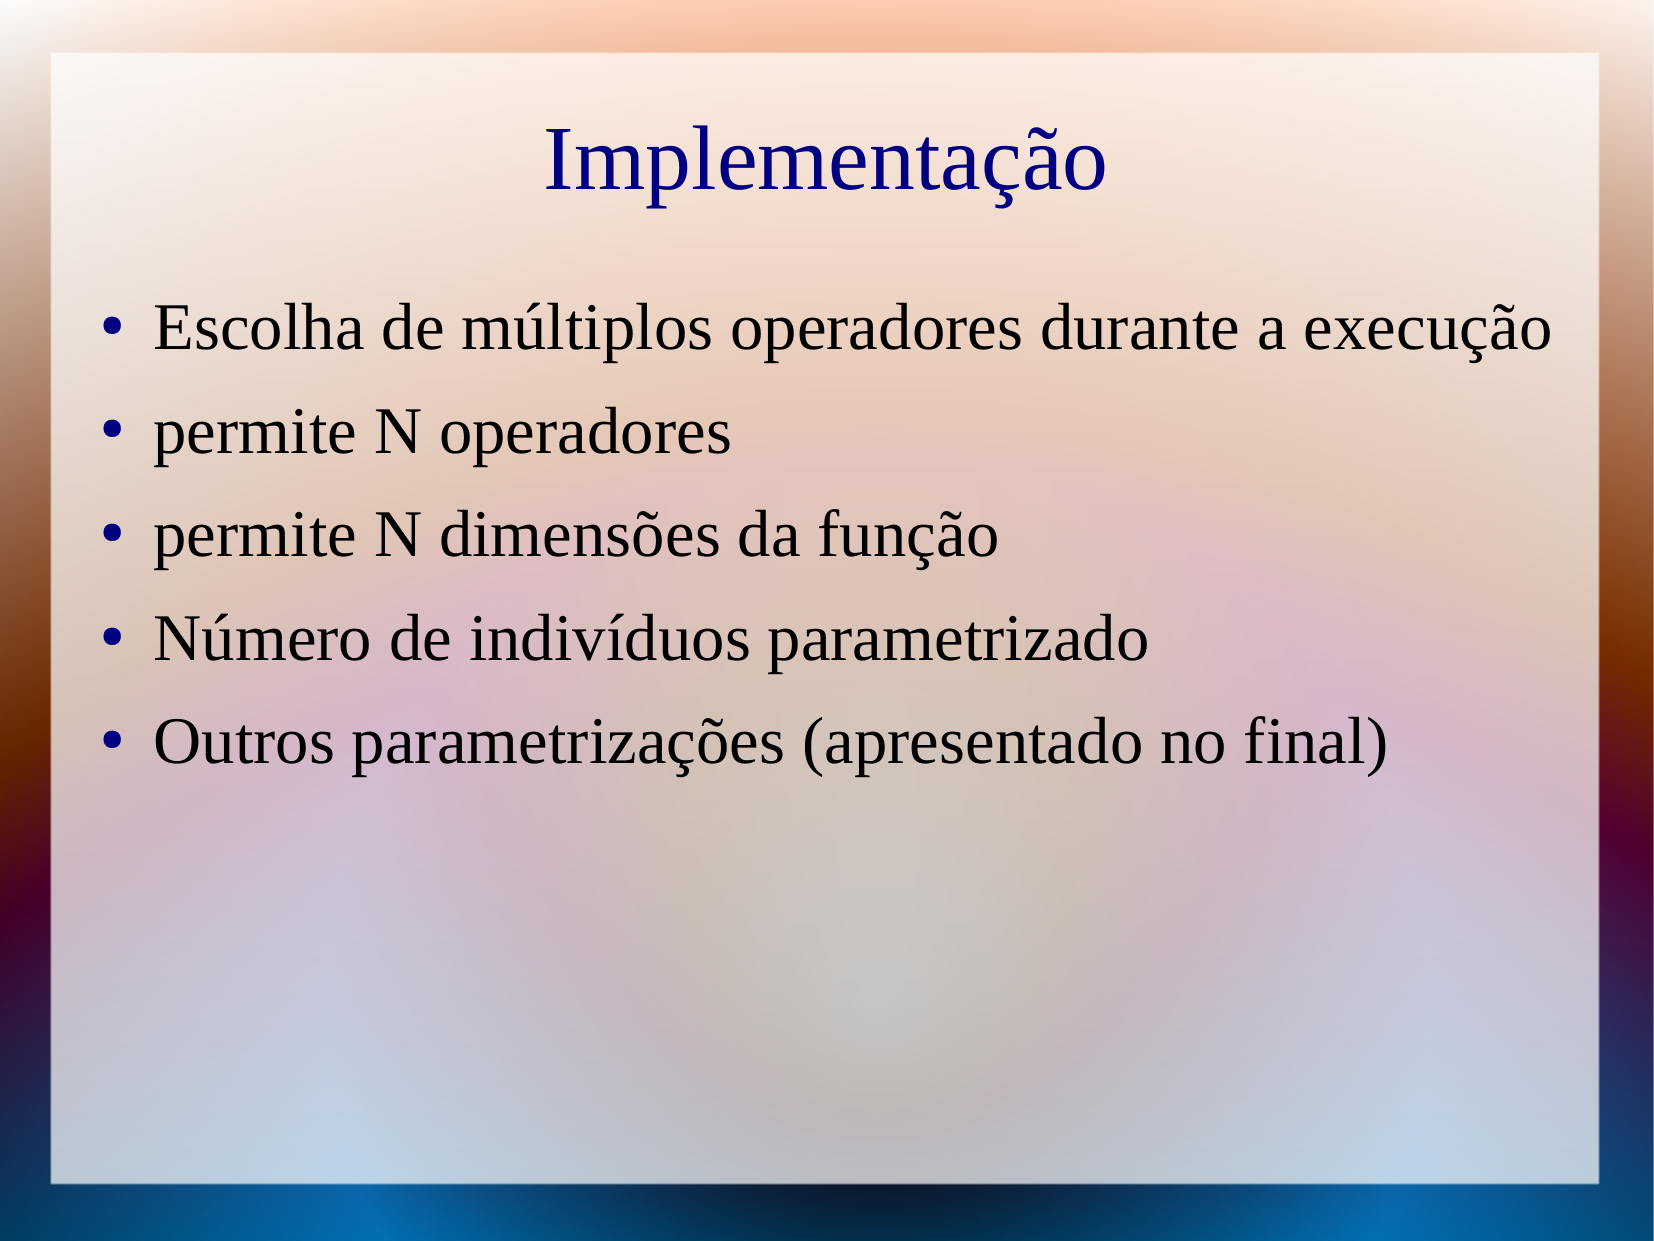

# Implementação
Escolha de múltiplos operadores durante a execução
permite N operadores
permite N dimensões da função
Número de indivíduos parametrizado
Outros parametrizações (apresentado no final)